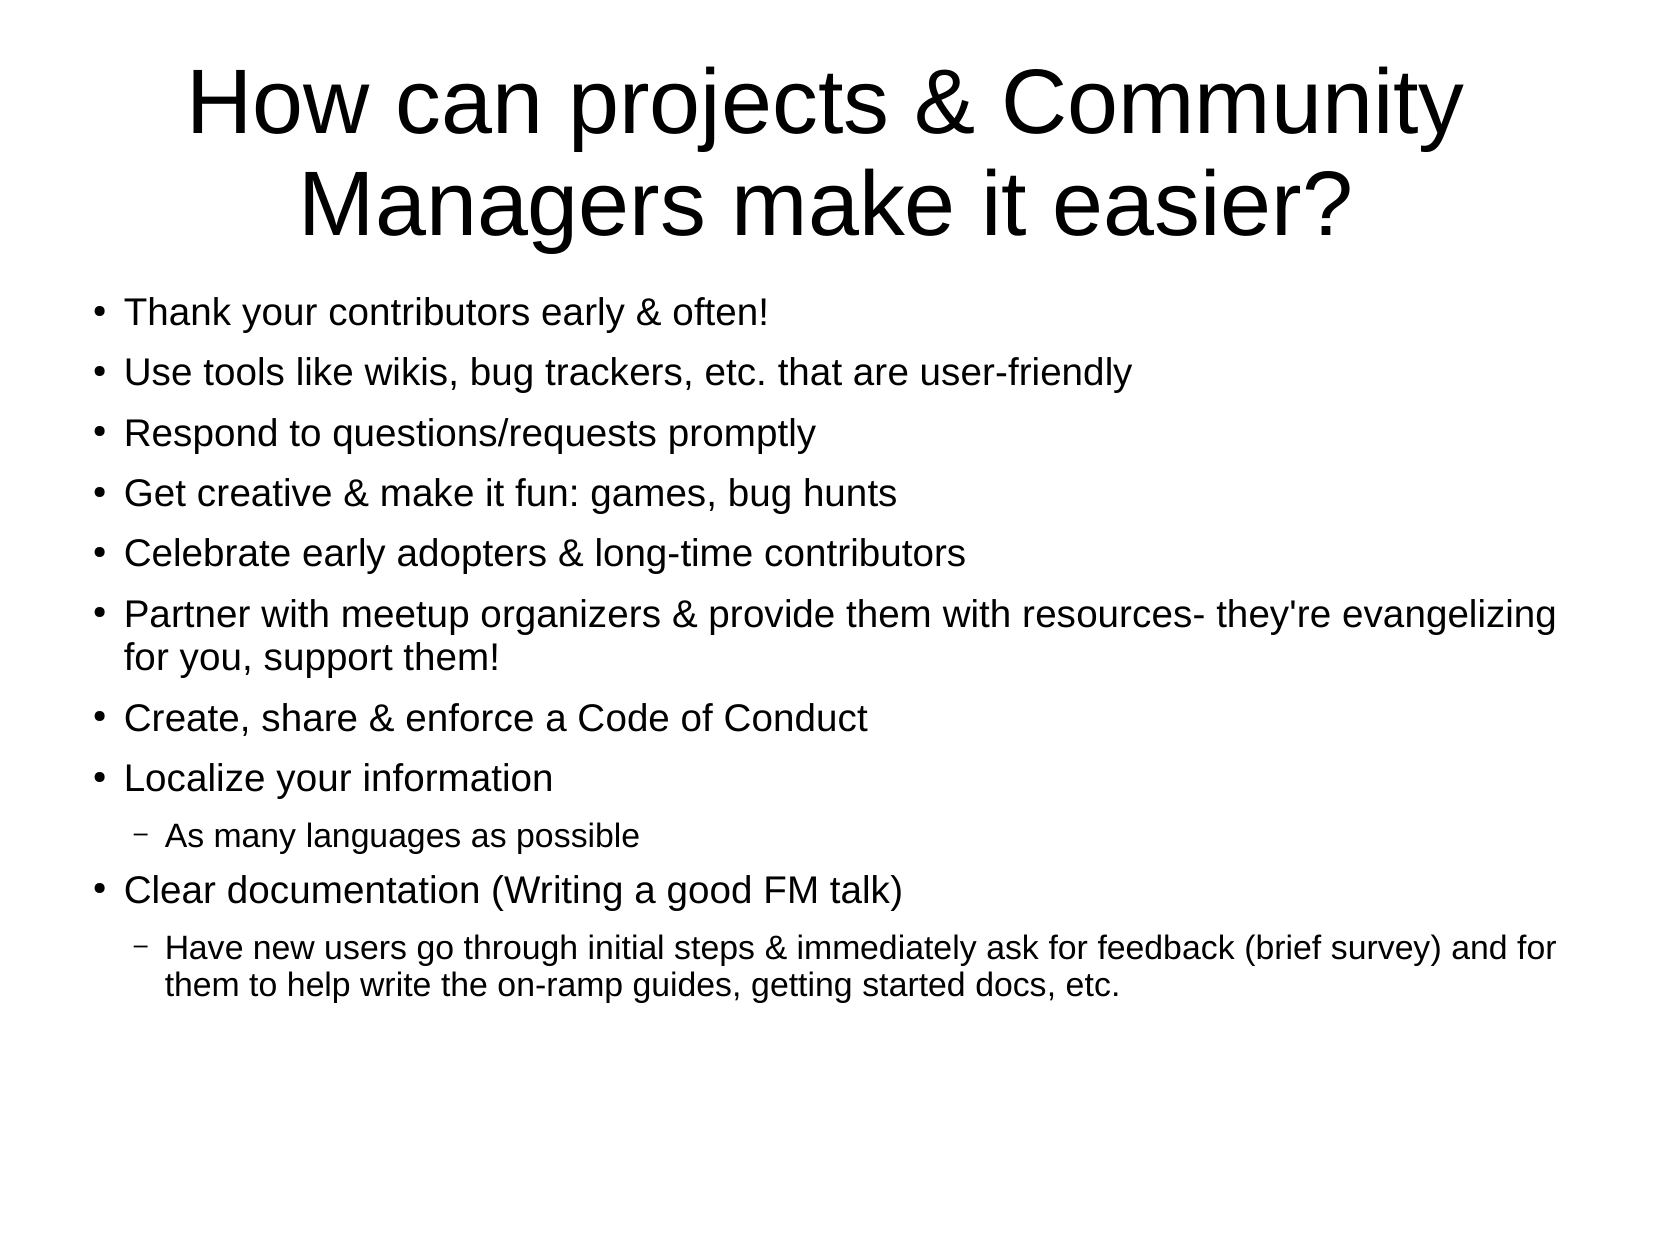

# How can projects & Community Managers make it easier?
Thank your contributors early & often!
Use tools like wikis, bug trackers, etc. that are user-friendly
Respond to questions/requests promptly
Get creative & make it fun: games, bug hunts
Celebrate early adopters & long-time contributors
Partner with meetup organizers & provide them with resources- they're evangelizing for you, support them!
Create, share & enforce a Code of Conduct
Localize your information
As many languages as possible
Clear documentation (Writing a good FM talk)
Have new users go through initial steps & immediately ask for feedback (brief survey) and for them to help write the on-ramp guides, getting started docs, etc.